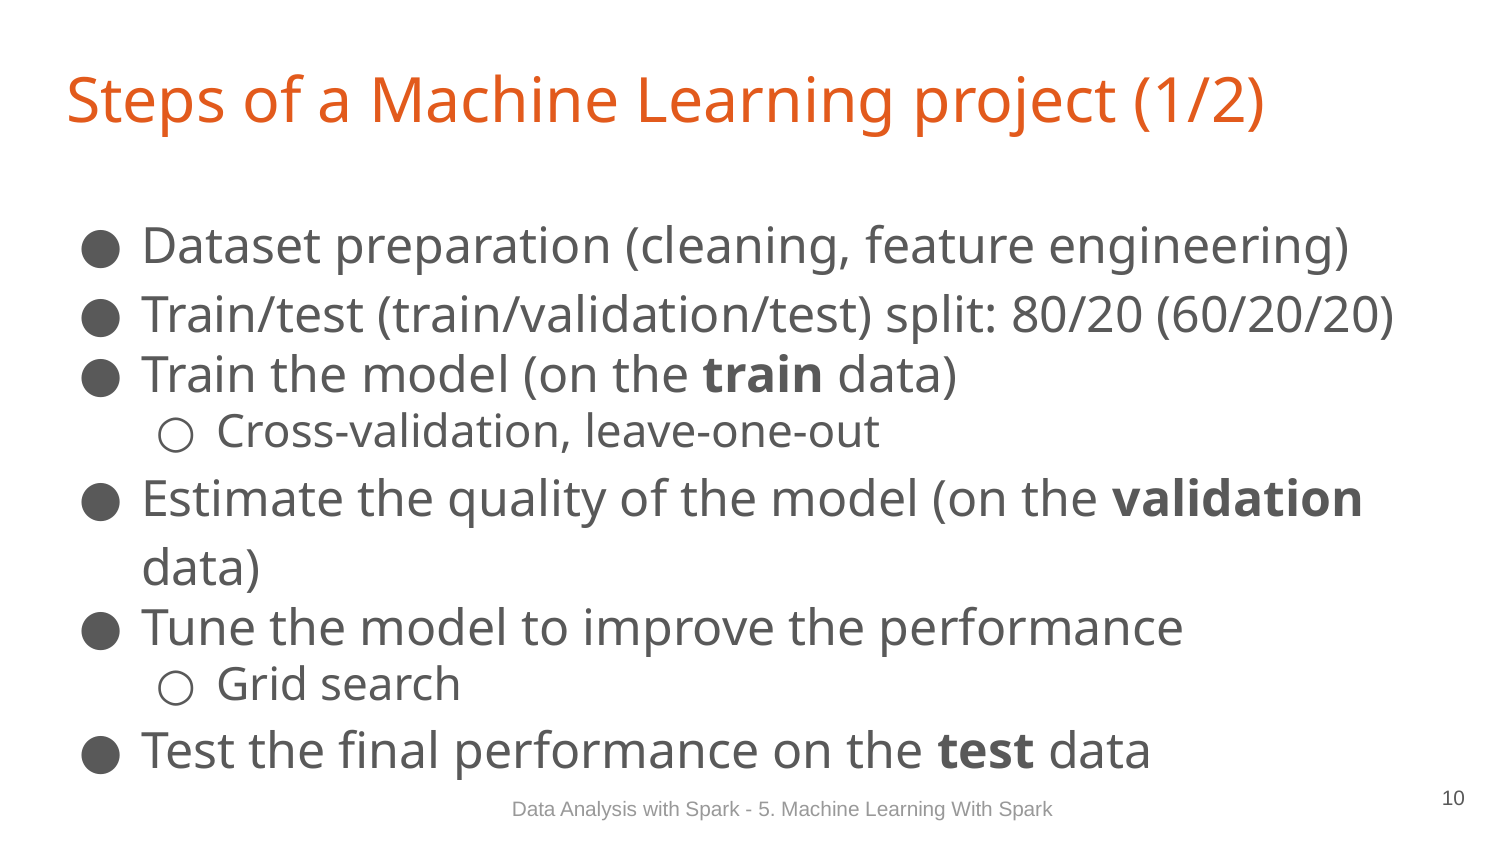

# Steps of a Machine Learning project (1/2)
Dataset preparation (cleaning, feature engineering)
Train/test (train/validation/test) split: 80/20 (60/20/20)
Train the model (on the train data)
Cross-validation, leave-one-out
Estimate the quality of the model (on the validation data)
Tune the model to improve the performance
Grid search
Test the final performance on the test data
Data Analysis with Spark - 5. Machine Learning With Spark